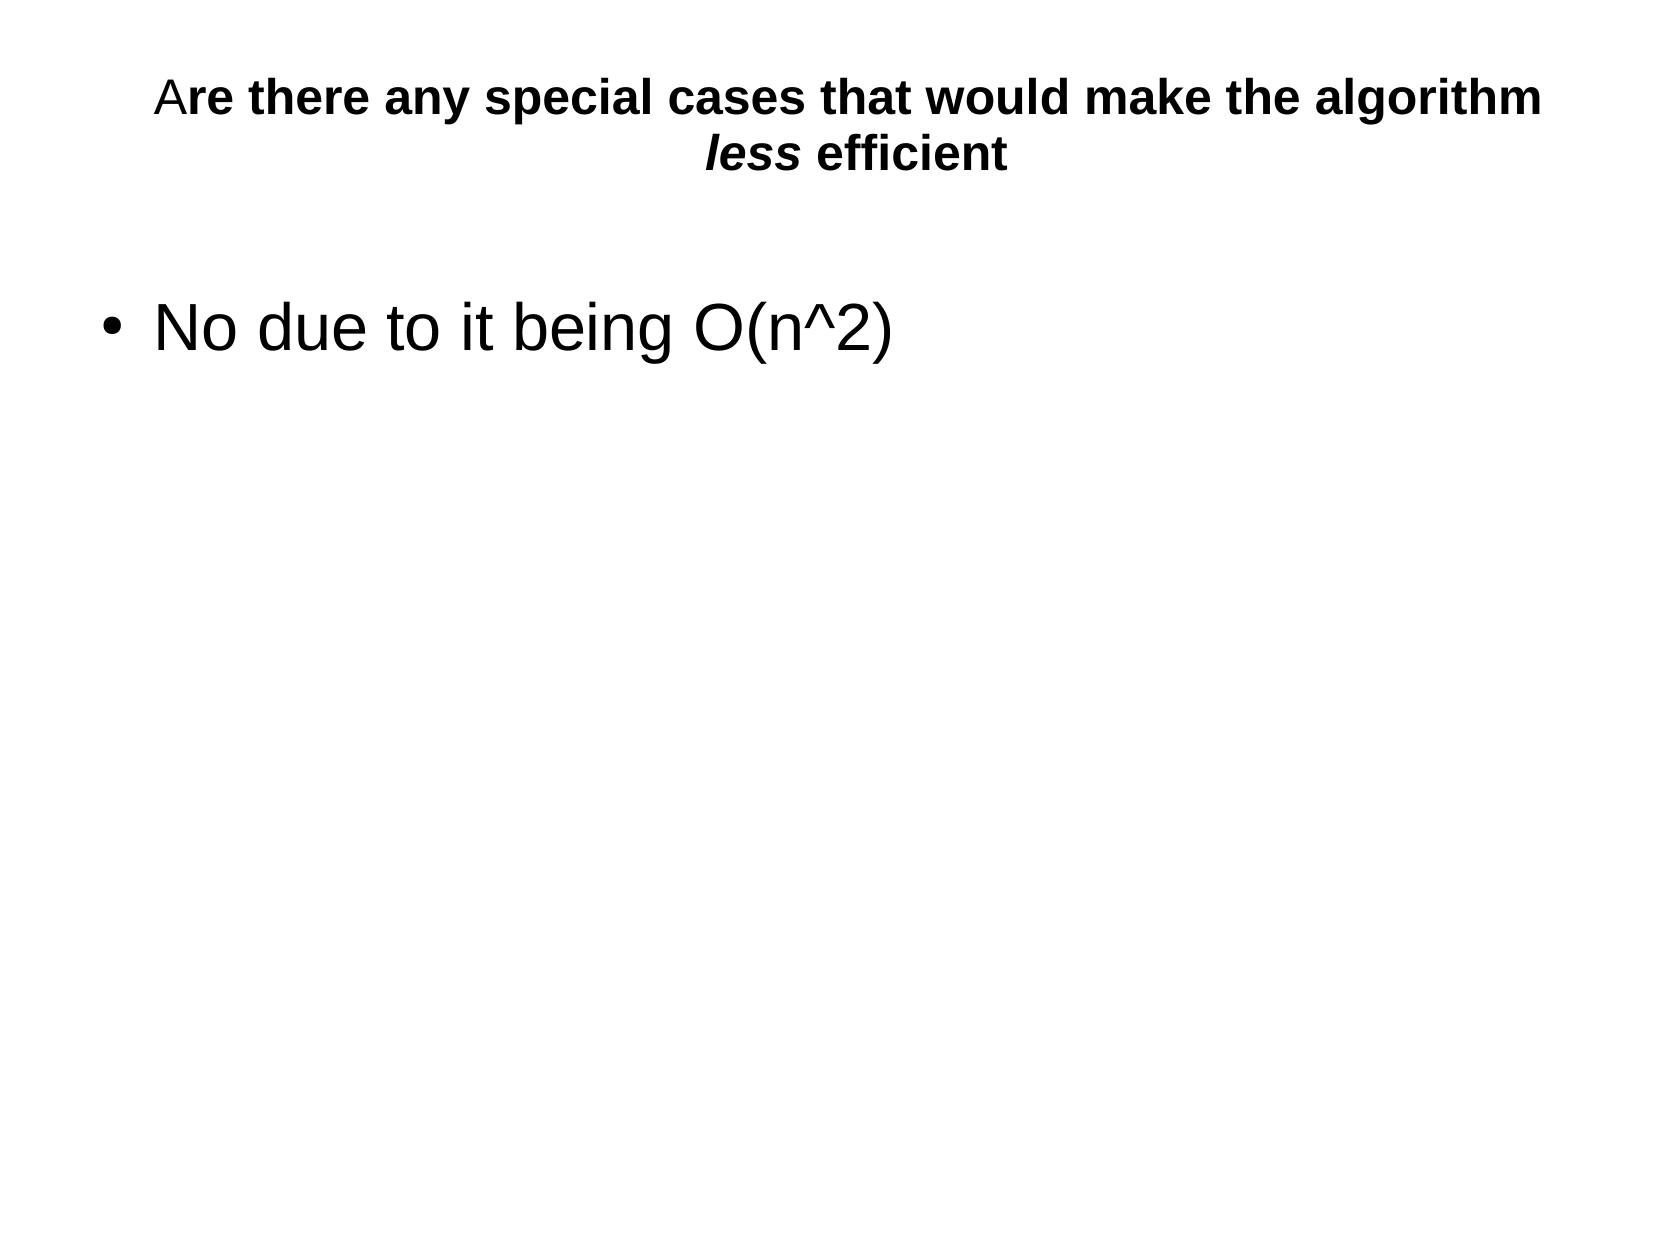

# Are there any special cases that would make the algorithm less efficient
No due to it being O(n^2)